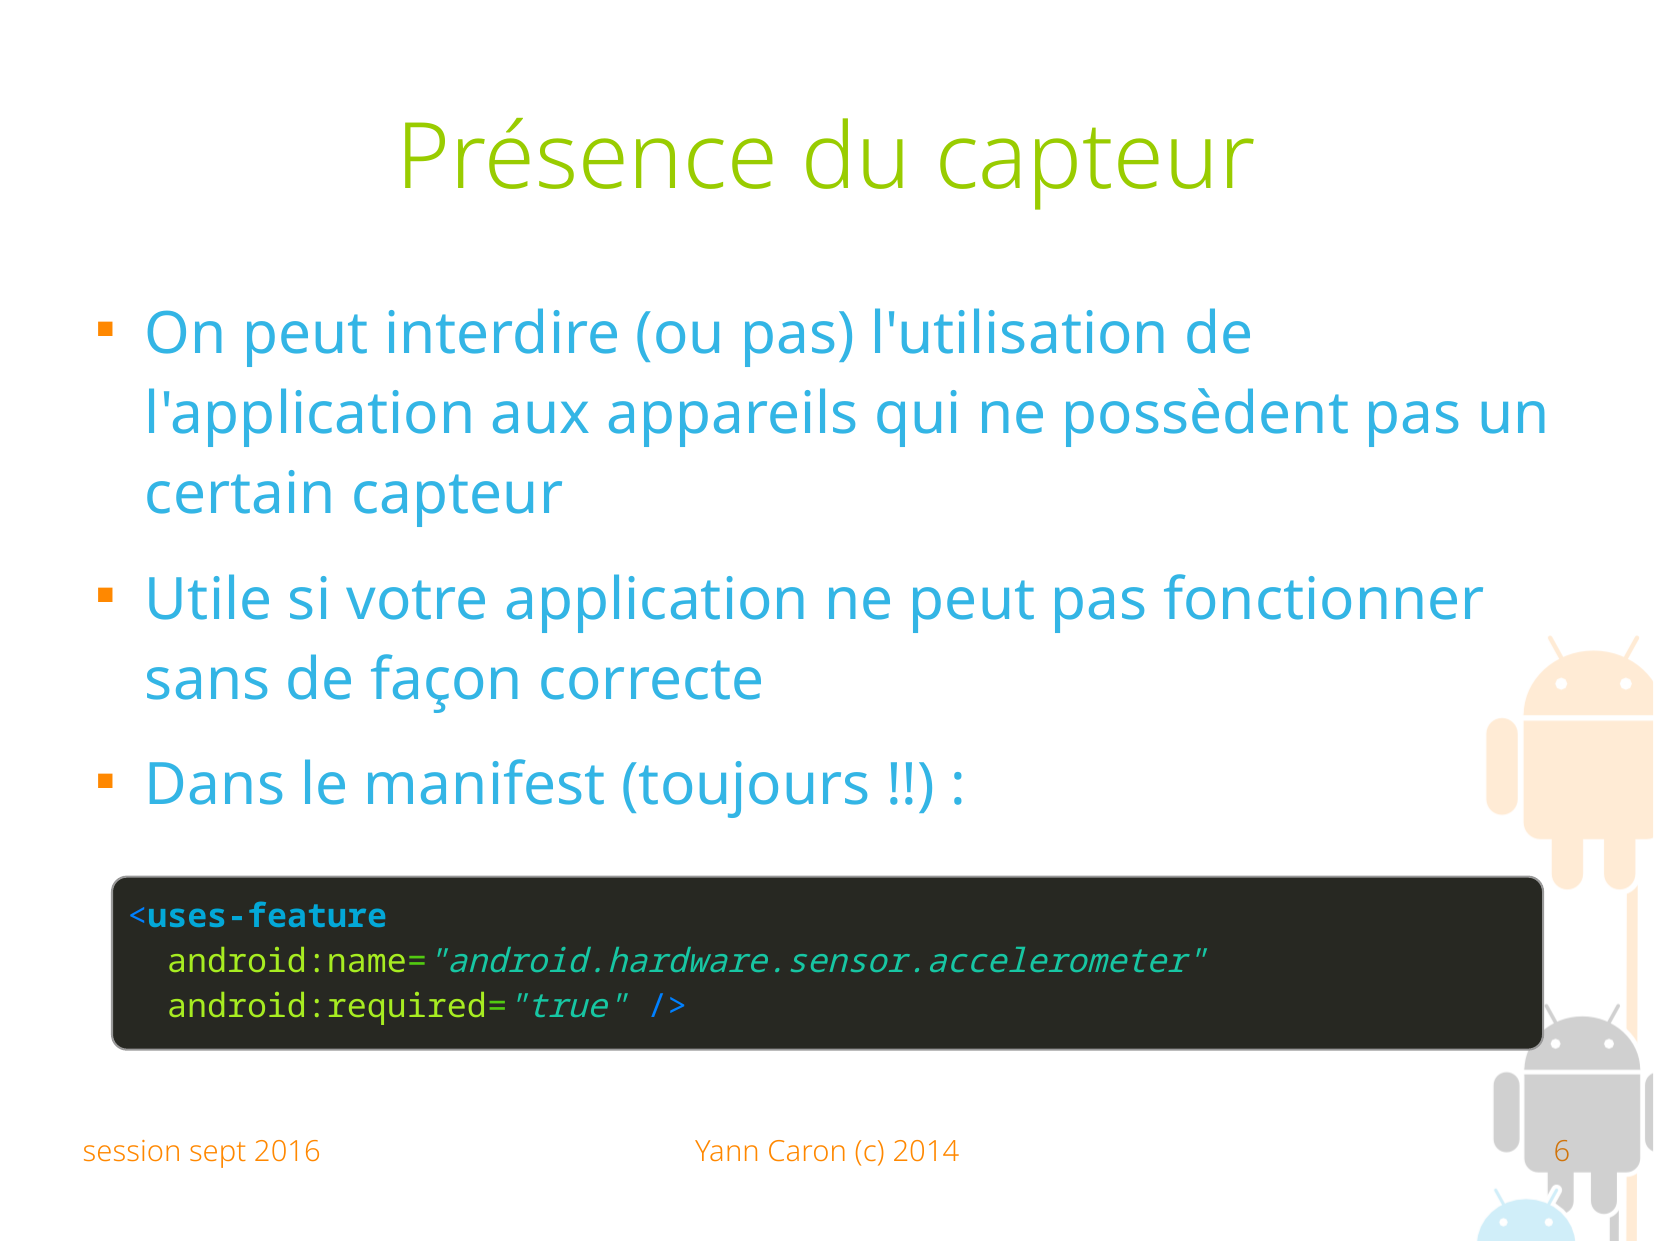

# Présence du capteur
On peut interdire (ou pas) l'utilisation de l'application aux appareils qui ne possèdent pas un certain capteur
Utile si votre application ne peut pas fonctionner sans de façon correcte
Dans le manifest (toujours !!) :
<uses-feature
 android:name="android.hardware.sensor.accelerometer"
 android:required="true" />
session sept 2016
Yann Caron (c) 2014
6